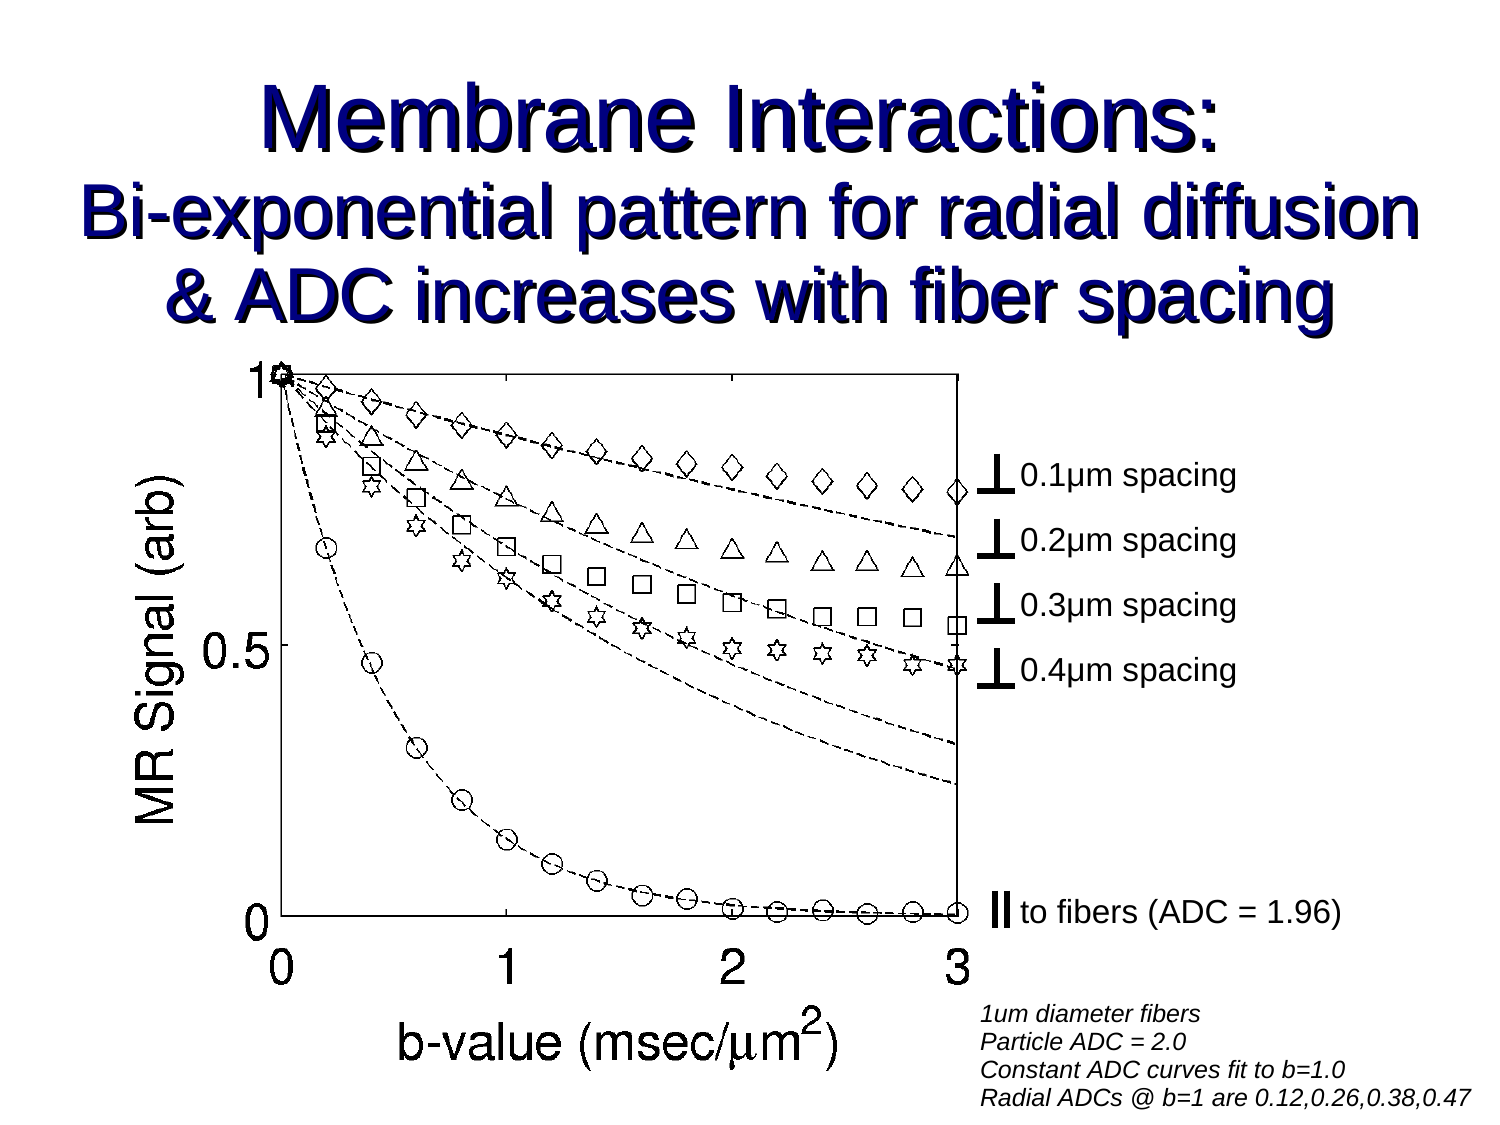

# Membrane Interactions: Bi-exponential pattern for radial diffusion & ADC increases with fiber spacing
 0.1μm spacing
 0.2μm spacing
 0.3μm spacing
 0.4μm spacing
 to fibers (ADC = 1.96)
1um diameter fibers
Particle ADC = 2.0
Constant ADC curves fit to b=1.0
Radial ADCs @ b=1 are 0.12,0.26,0.38,0.47